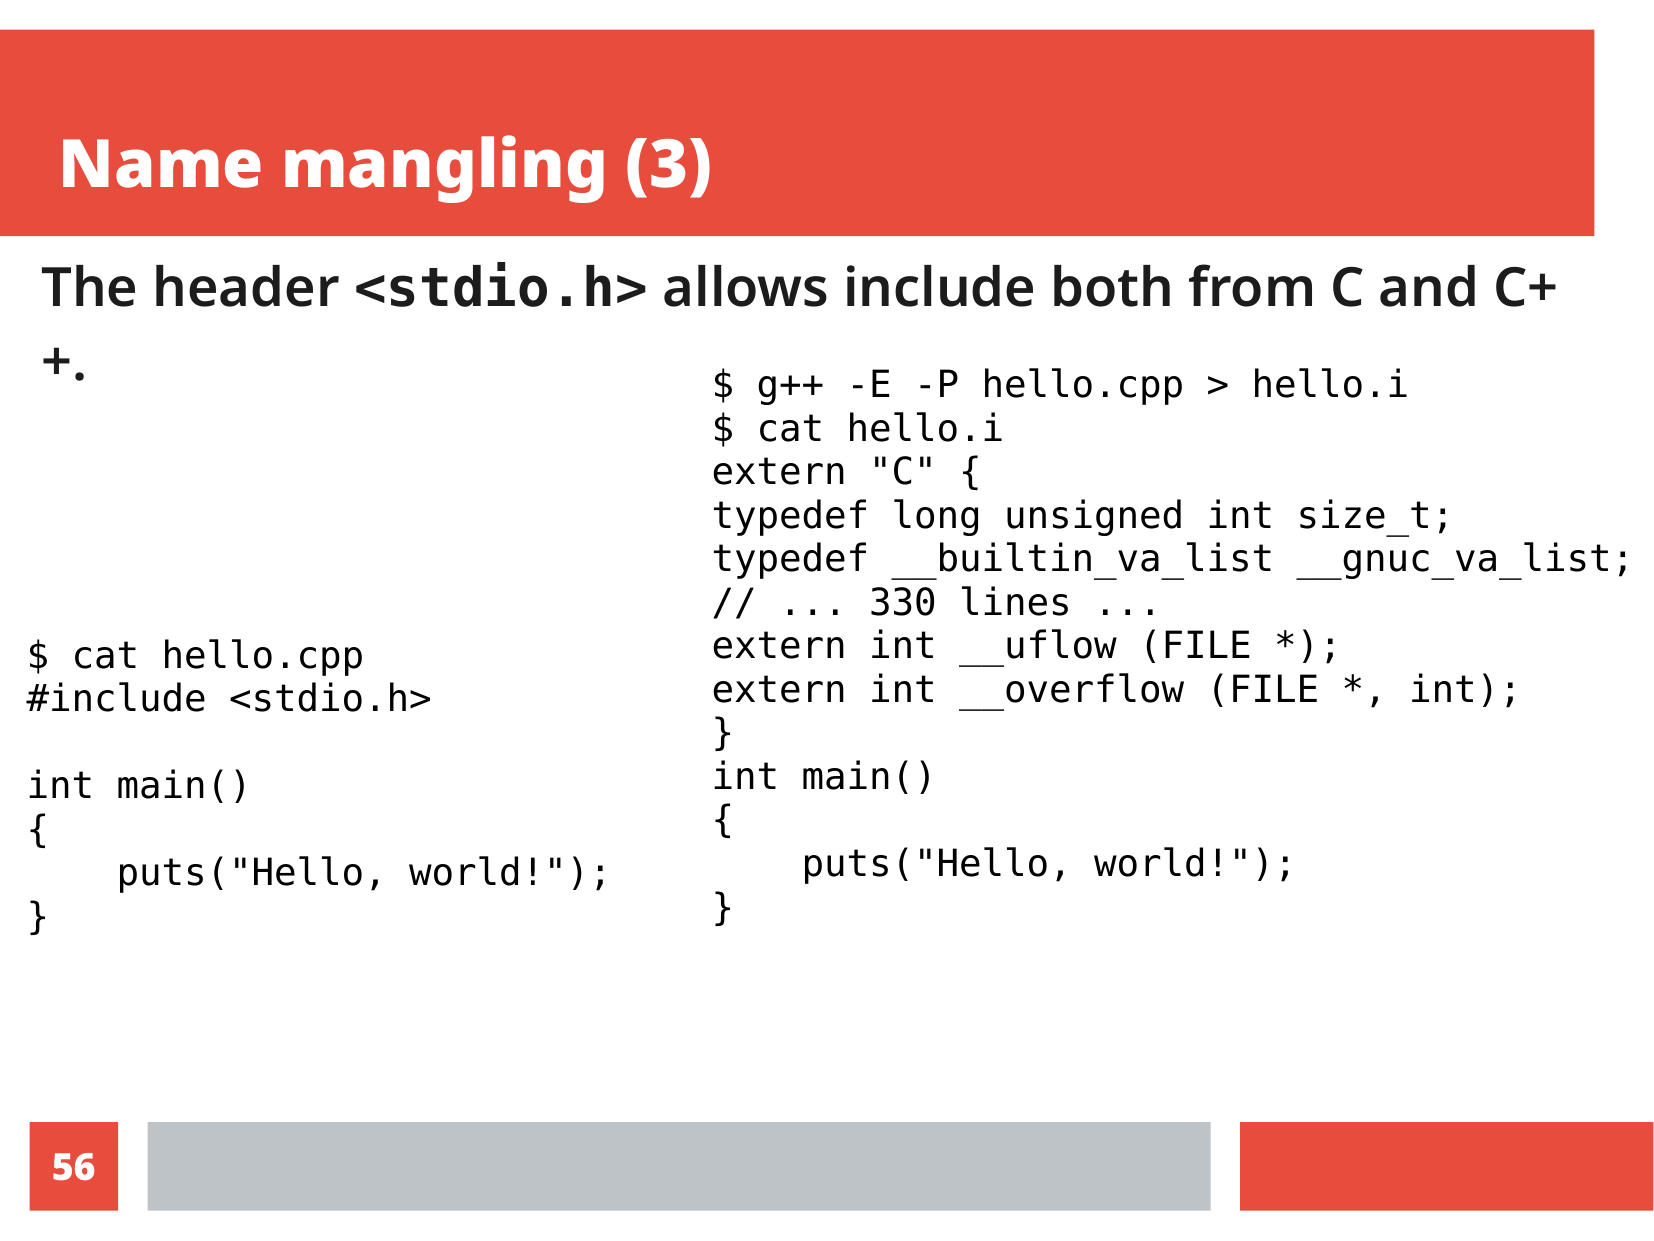

# Name mangling (3)
The header <stdio.h> allows include both from C and C++.
$ g++ -E -P hello.cpp > hello.i
$ cat hello.i
extern "C" {
typedef long unsigned int size_t;
typedef __builtin_va_list __gnuc_va_list;
// ... 330 lines ...
extern int __uflow (FILE *);
extern int __overflow (FILE *, int);
}
int main()
{
 puts("Hello, world!");
}
$ cat hello.cpp
#include <stdio.h>
int main()
{
 puts("Hello, world!");
}
56